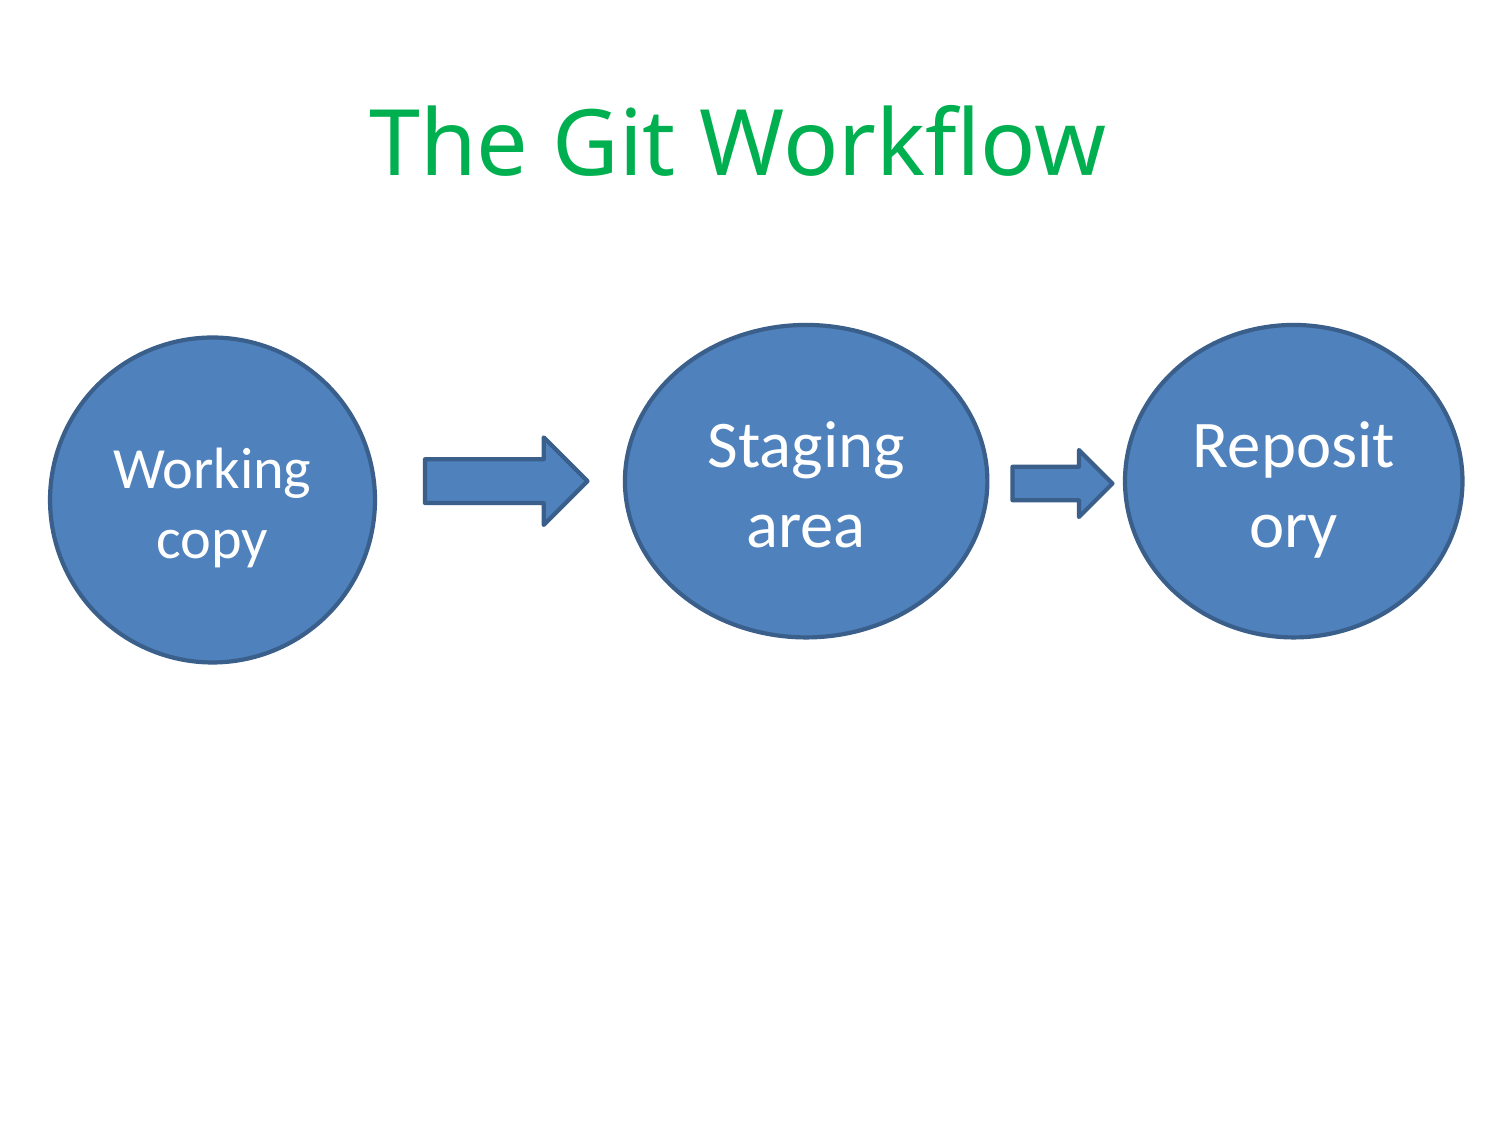

# The Git Workflow
Staging area
Repository
Working copy